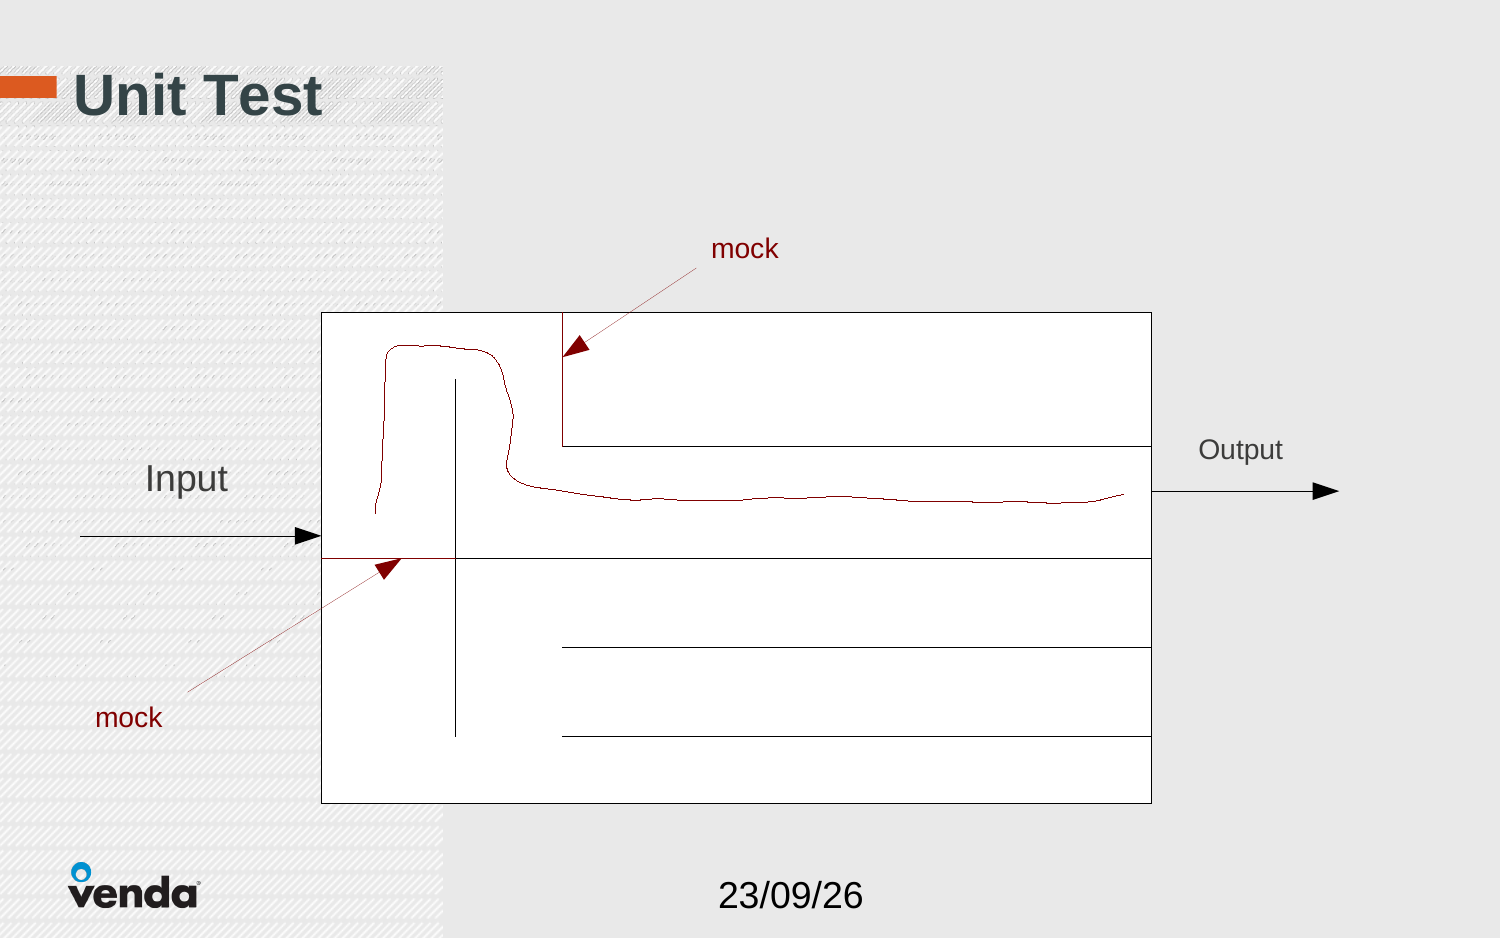

# Unit Test
mock
Output
Input
mock